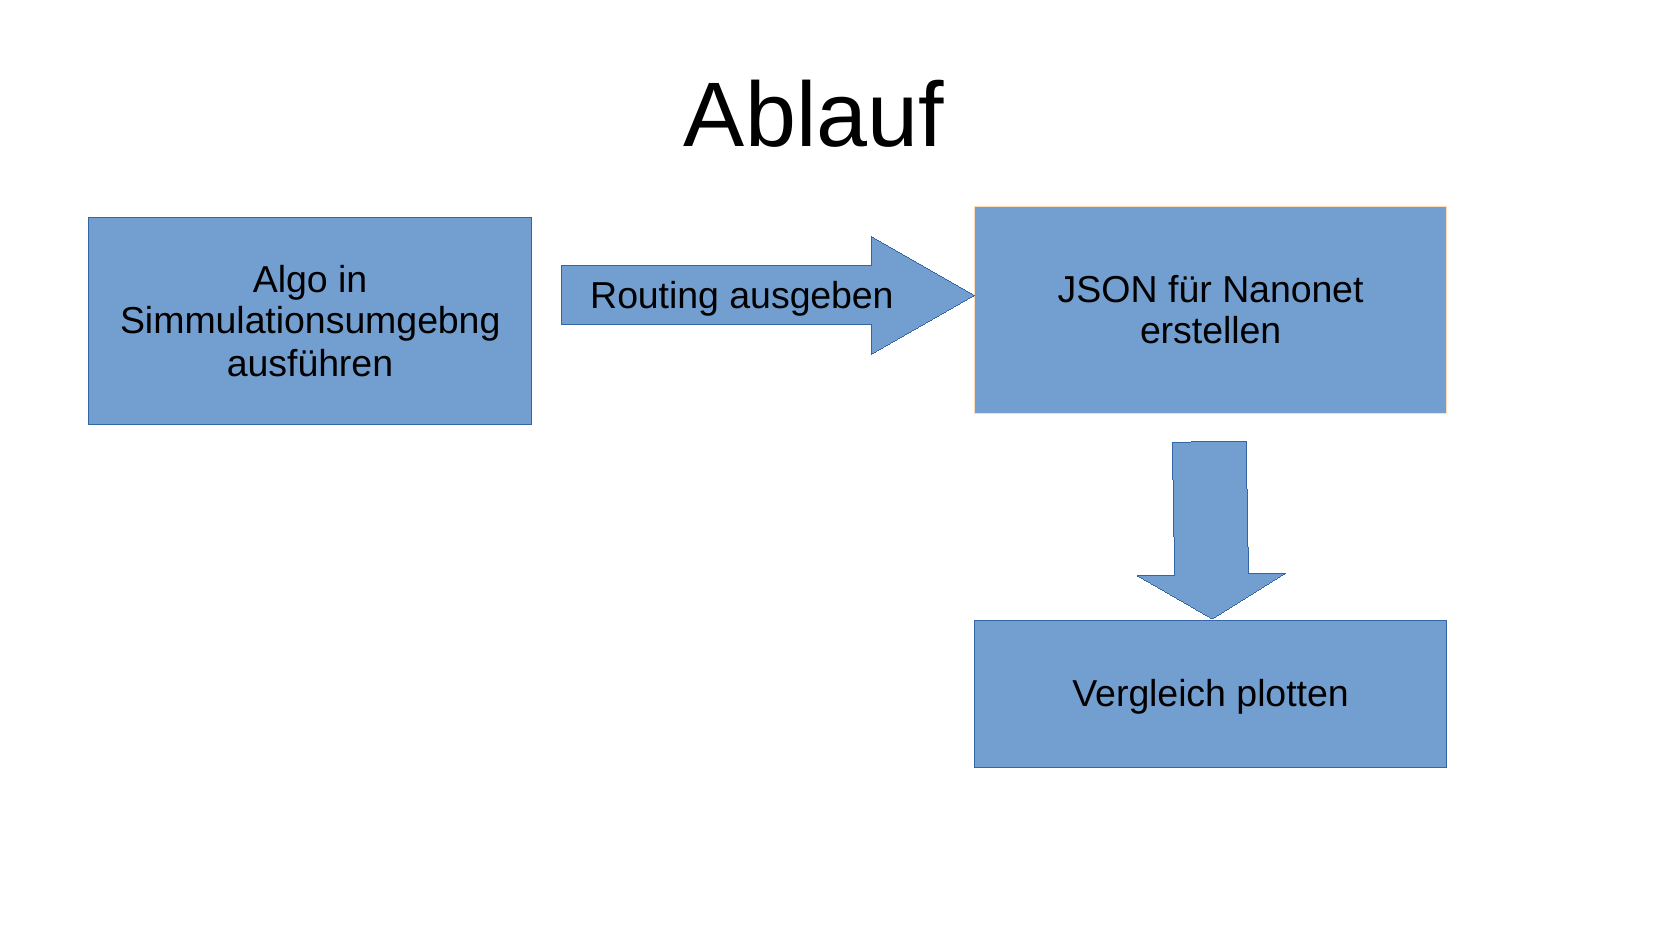

# Ablauf
JSON für Nanonet erstellen
Algo in Simmulationsumgebng ausführen
Routing ausgeben
Vergleich plotten